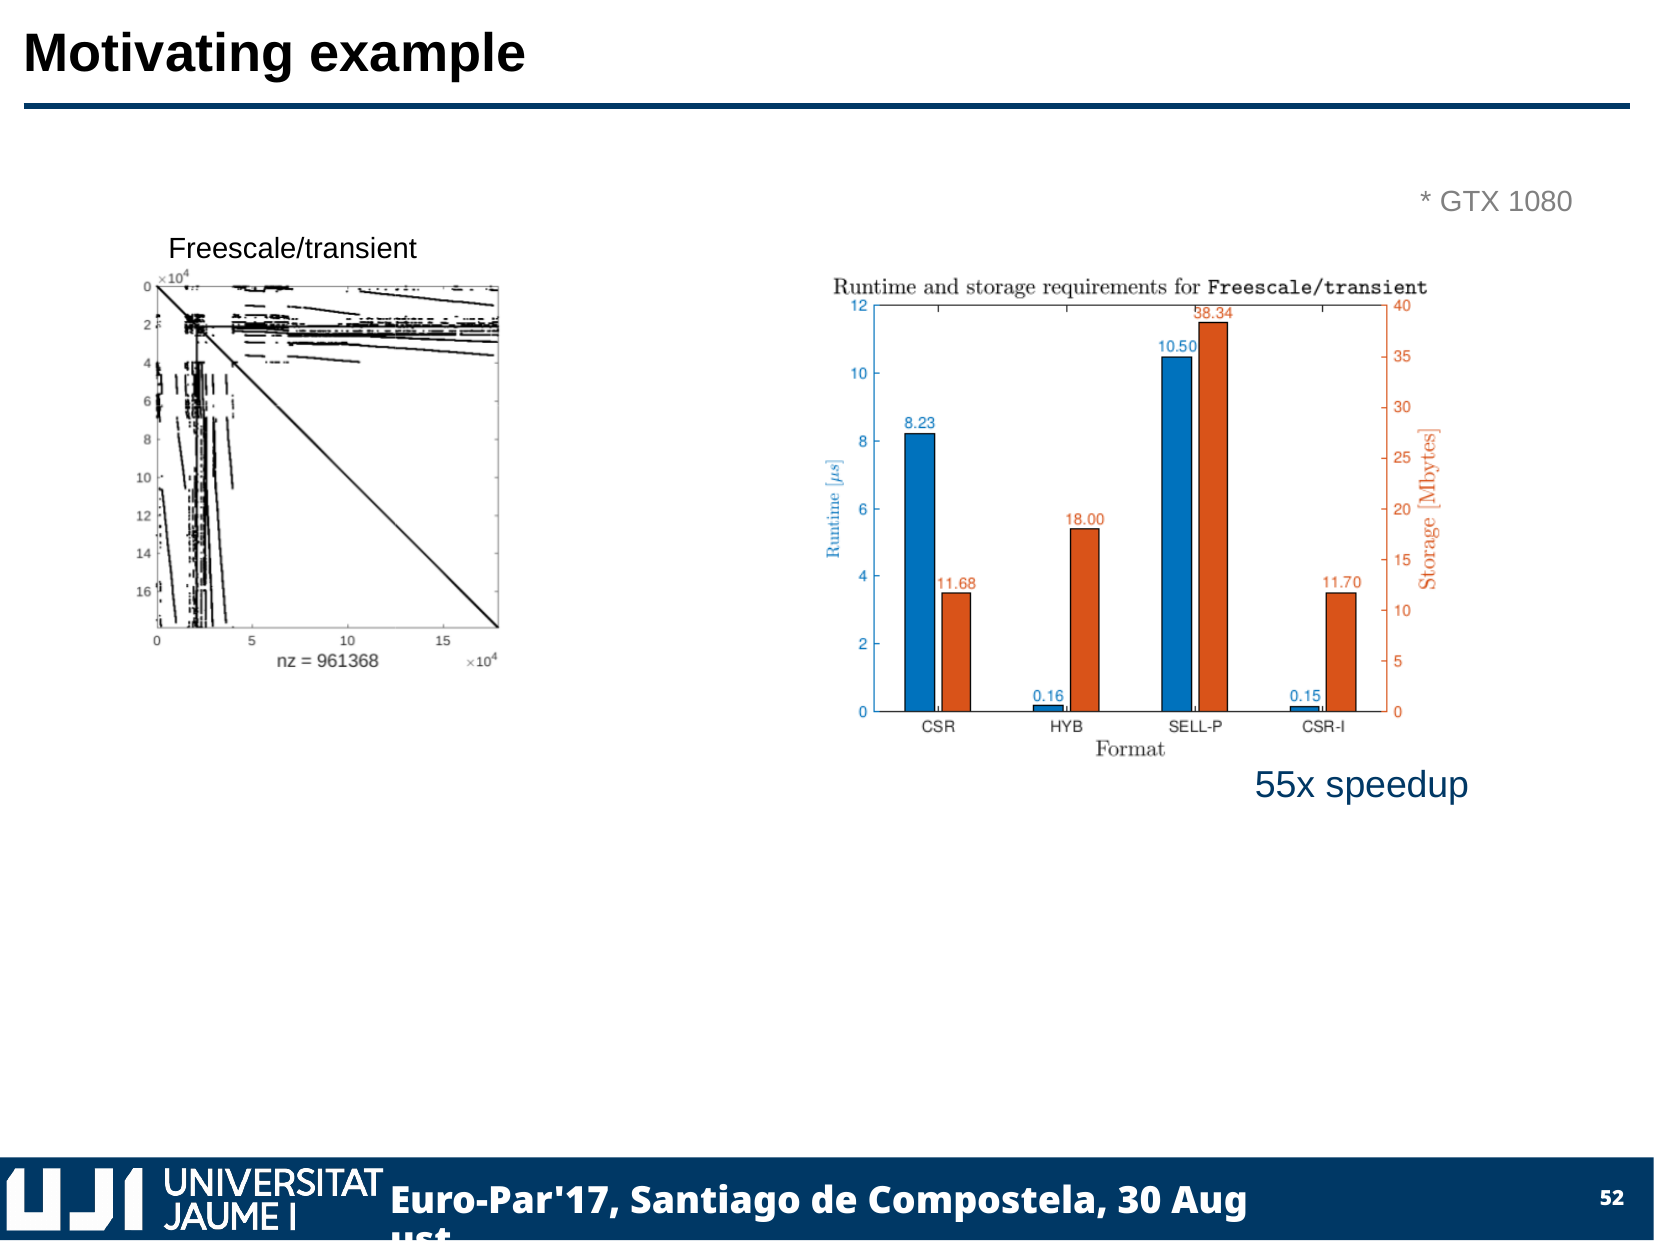

# Motivating example
* GTX 1080
Freescale/transient
55x speedup
Euro-Par'17, Santiago de Compostela, 30 August
52